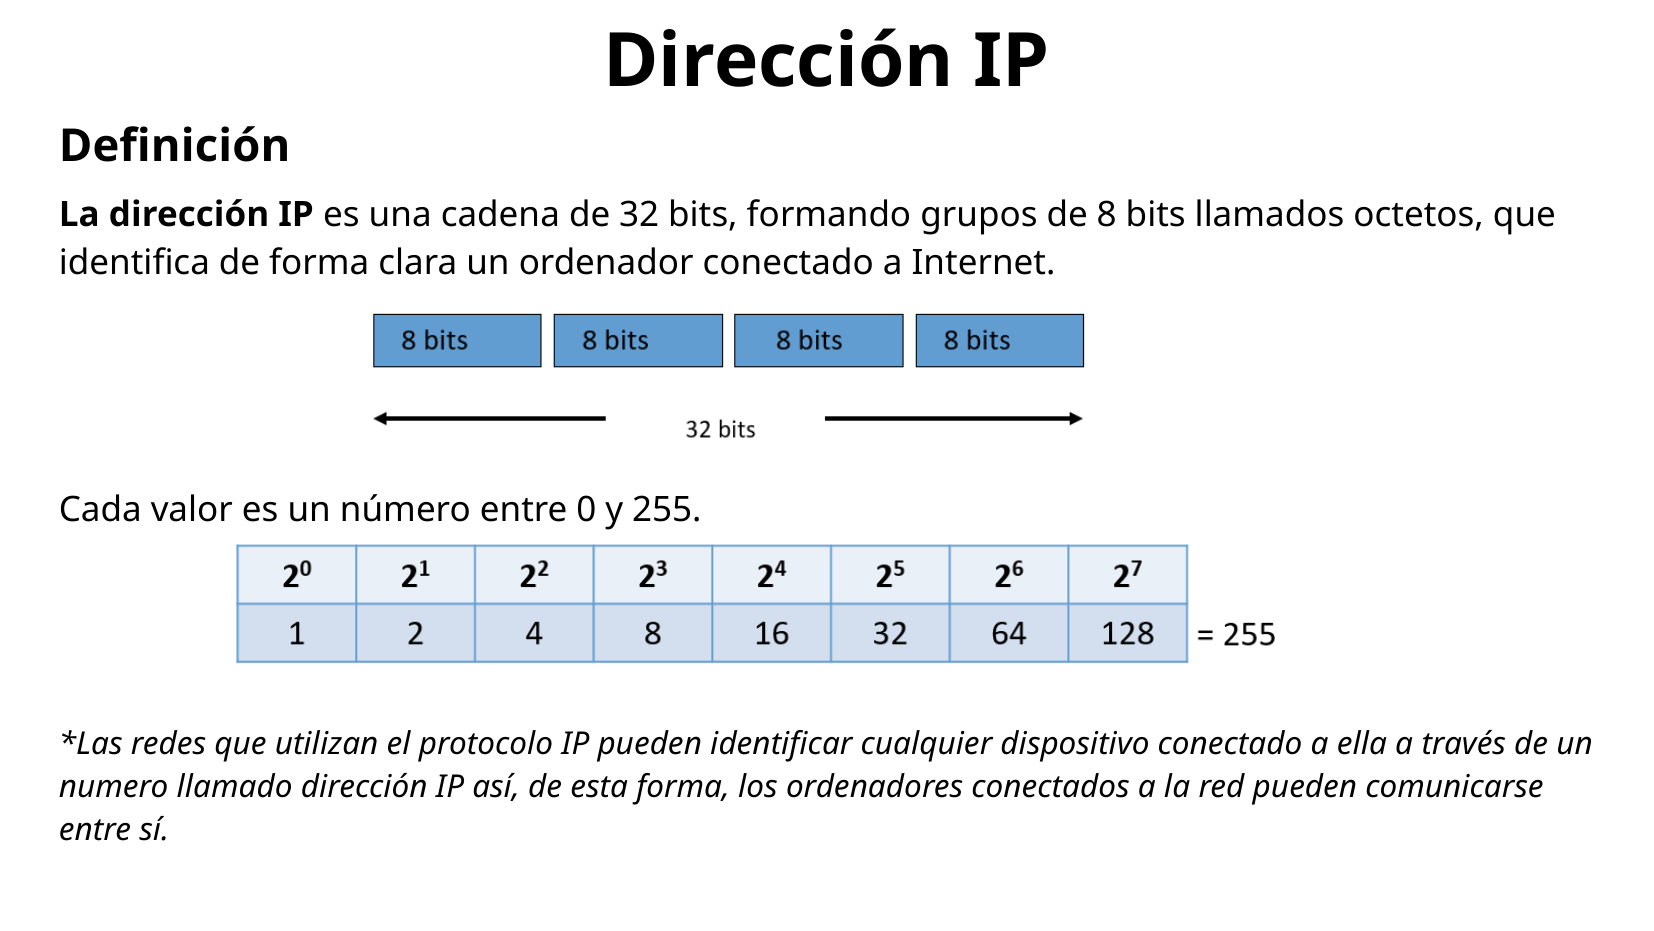

# Dirección IP
Definición
La dirección IP es una cadena de 32 bits, formando grupos de 8 bits llamados octetos, que identifica de forma clara un ordenador conectado a Internet.
Cada valor es un número entre 0 y 255.
*Las redes que utilizan el protocolo IP pueden identificar cualquier dispositivo conectado a ella a través de un numero llamado dirección IP así, de esta forma, los ordenadores conectados a la red pueden comunicarse entre sí.